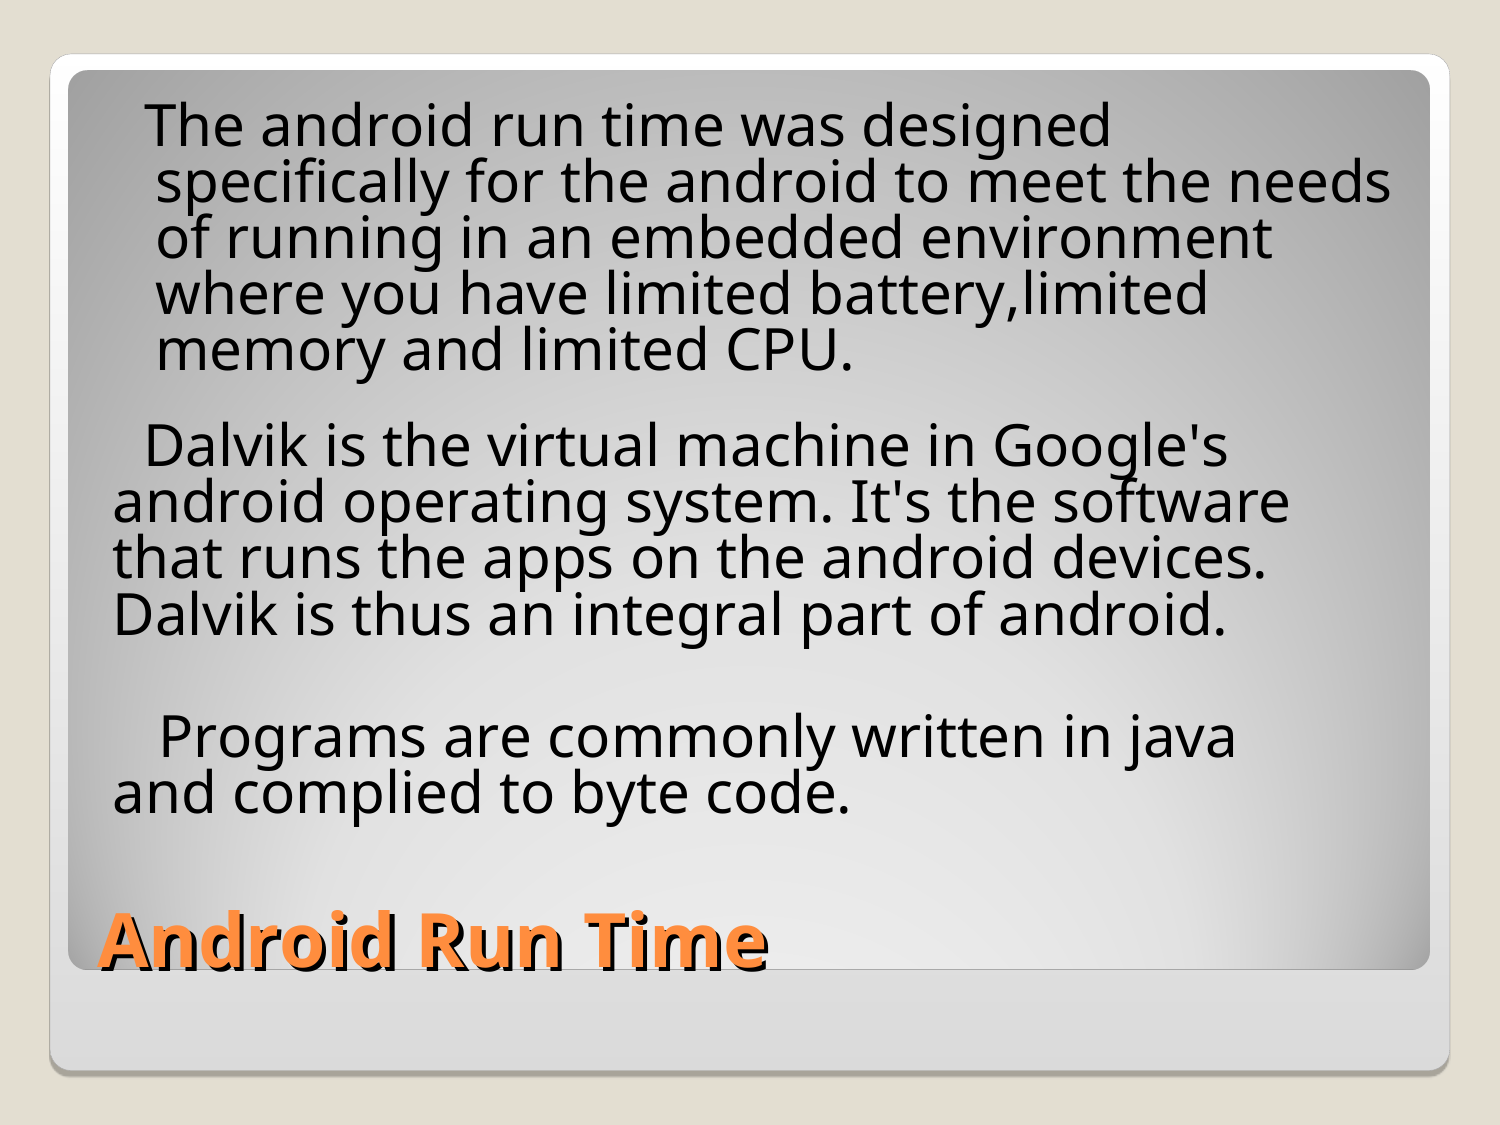

The android run time was designed specifically for the android to meet the needs of running in an embedded environment where you have limited battery,limited memory and limited CPU.
 Dalvik is the virtual machine in Google's 	 android operating system. It's the software that runs the apps on the android devices. Dalvik is thus an integral part of android.
 Programs are commonly written in java and complied to byte code.
Android Run Time